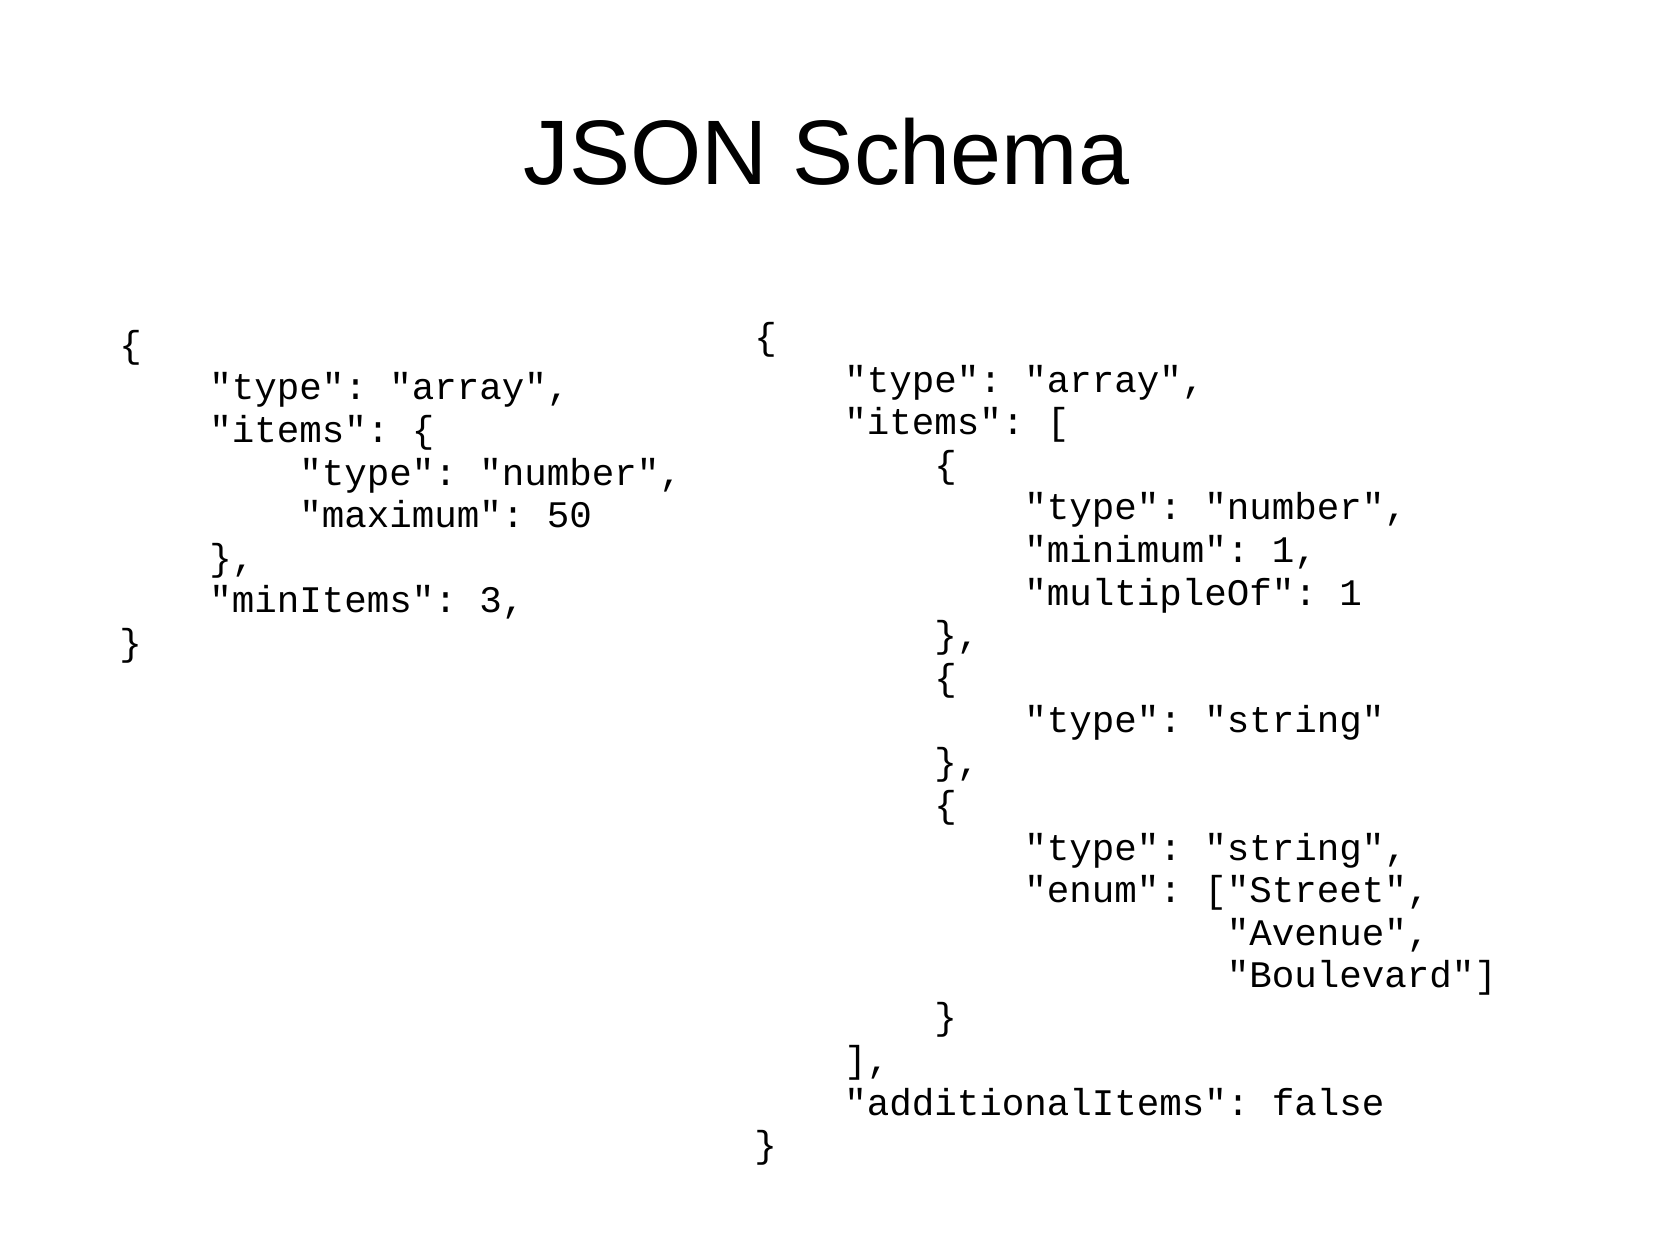

# JSON Schema
{
 "type": "array",
 "items": [
 {
 "type": "number",
 "minimum": 1,
 "multipleOf": 1
 },
 {
 "type": "string"
 },
 {
 "type": "string",
 "enum": ["Street",
 "Avenue",
 "Boulevard"]
 }
 ],
 "additionalItems": false
}
{
 "type": "array",
 "items": {
 "type": "number",
 "maximum": 50
 },
 "minItems": 3,
}